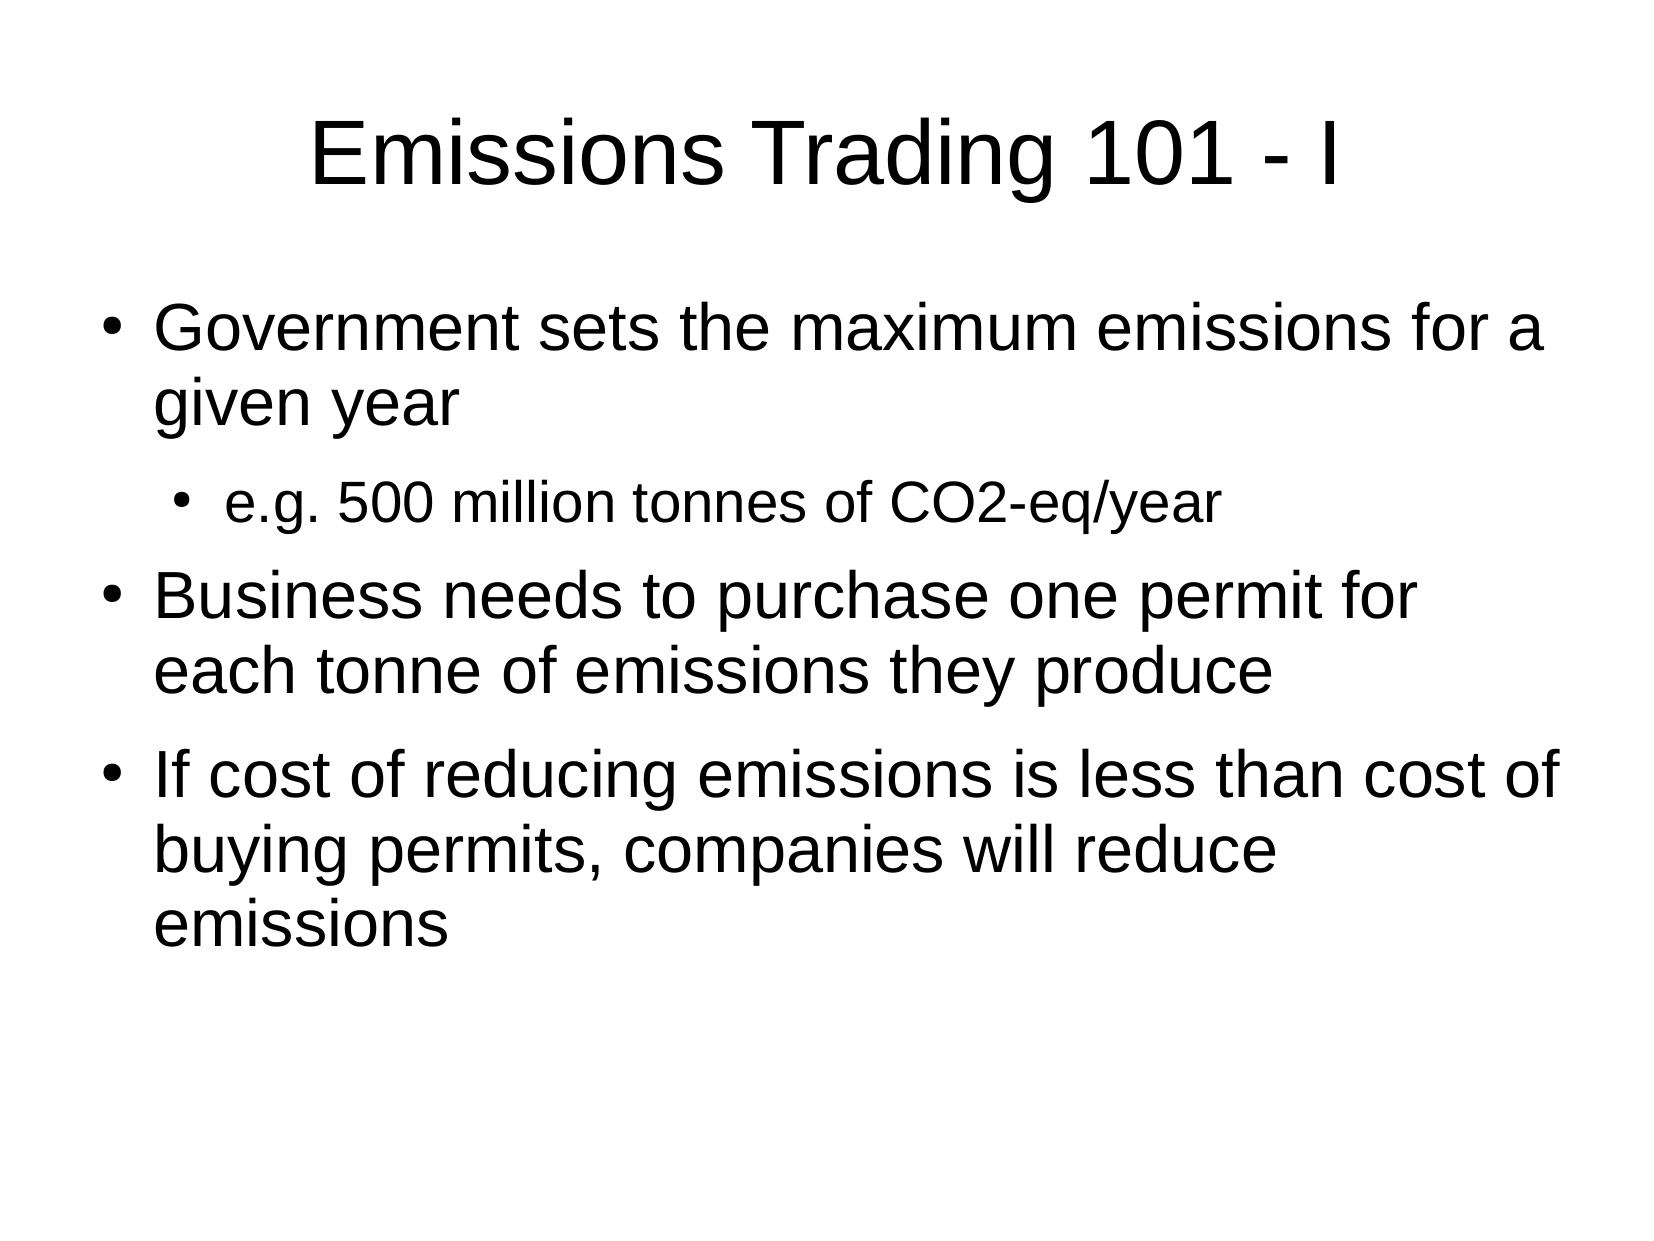

# Emissions Trading 101 - I
Government sets the maximum emissions for a given year
e.g. 500 million tonnes of CO2-eq/year
Business needs to purchase one permit for each tonne of emissions they produce
If cost of reducing emissions is less than cost of buying permits, companies will reduce emissions